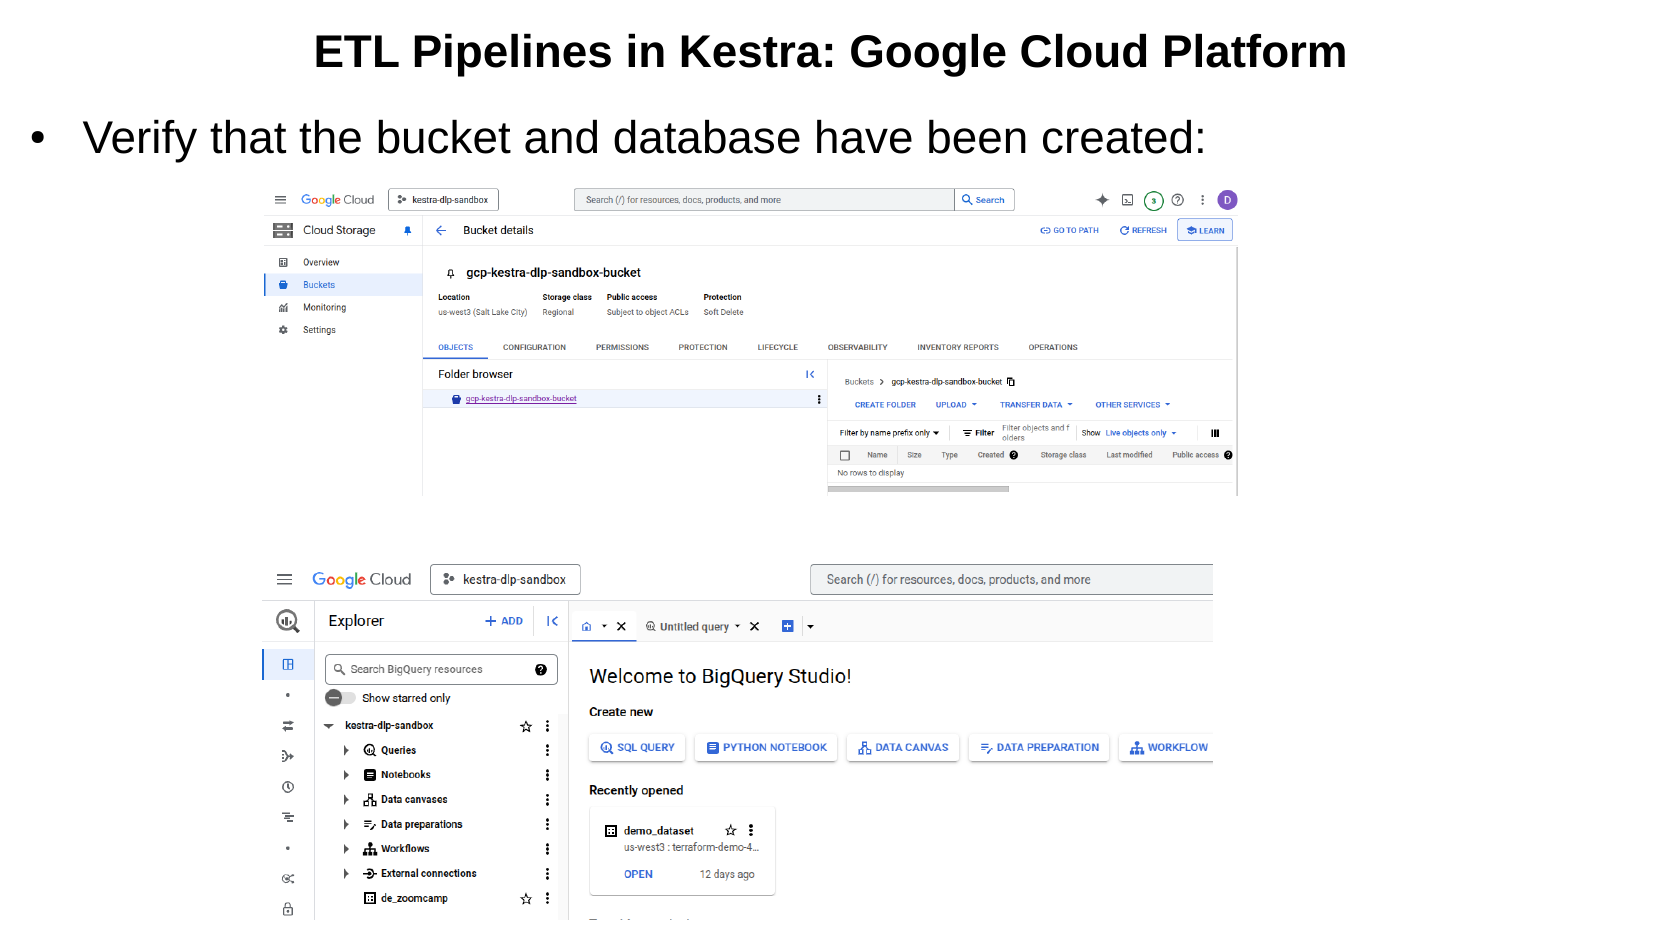

# ETL Pipelines in Kestra: Google Cloud Platform
Verify that the bucket and database have been created: